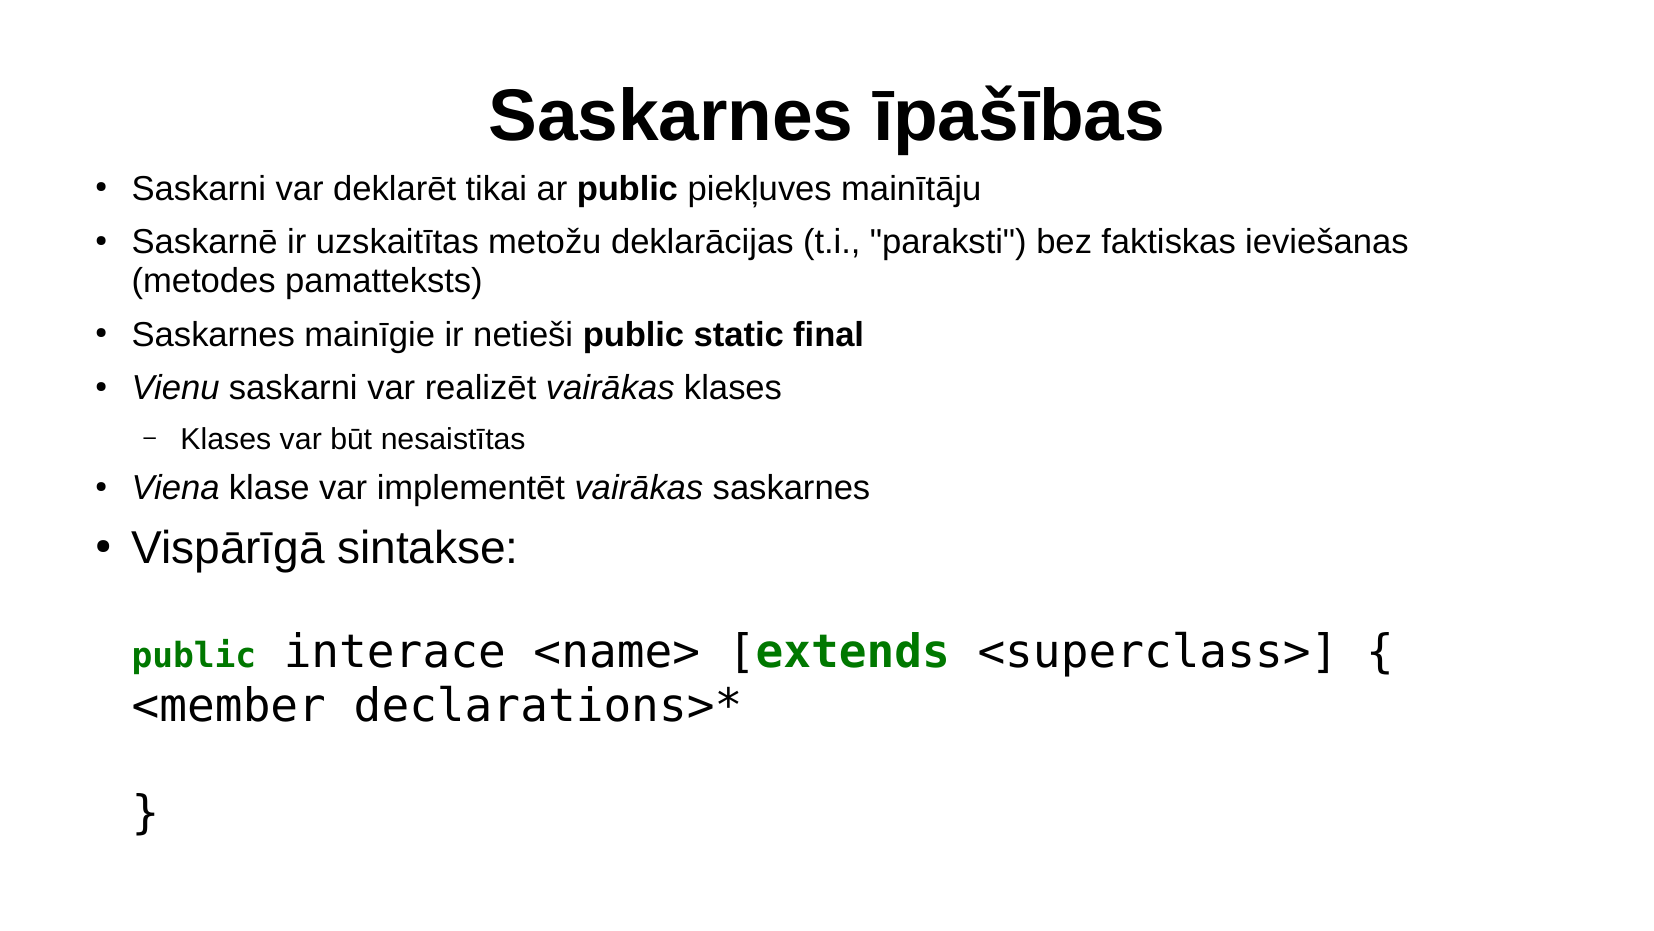

# Saskarnes īpašības
Saskarni var deklarēt tikai ar public piekļuves mainītāju
Saskarnē ir uzskaitītas metožu deklarācijas (t.i., "paraksti") bez faktiskas ieviešanas (metodes pamatteksts)
Saskarnes mainīgie ir netieši public static final
Vienu saskarni var realizēt vairākas klases
Klases var būt nesaistītas
Viena klase var implementēt vairākas saskarnes
Vispārīgā sintakse:
public interace <name> [extends <superclass>] {
<member declarations>*
}